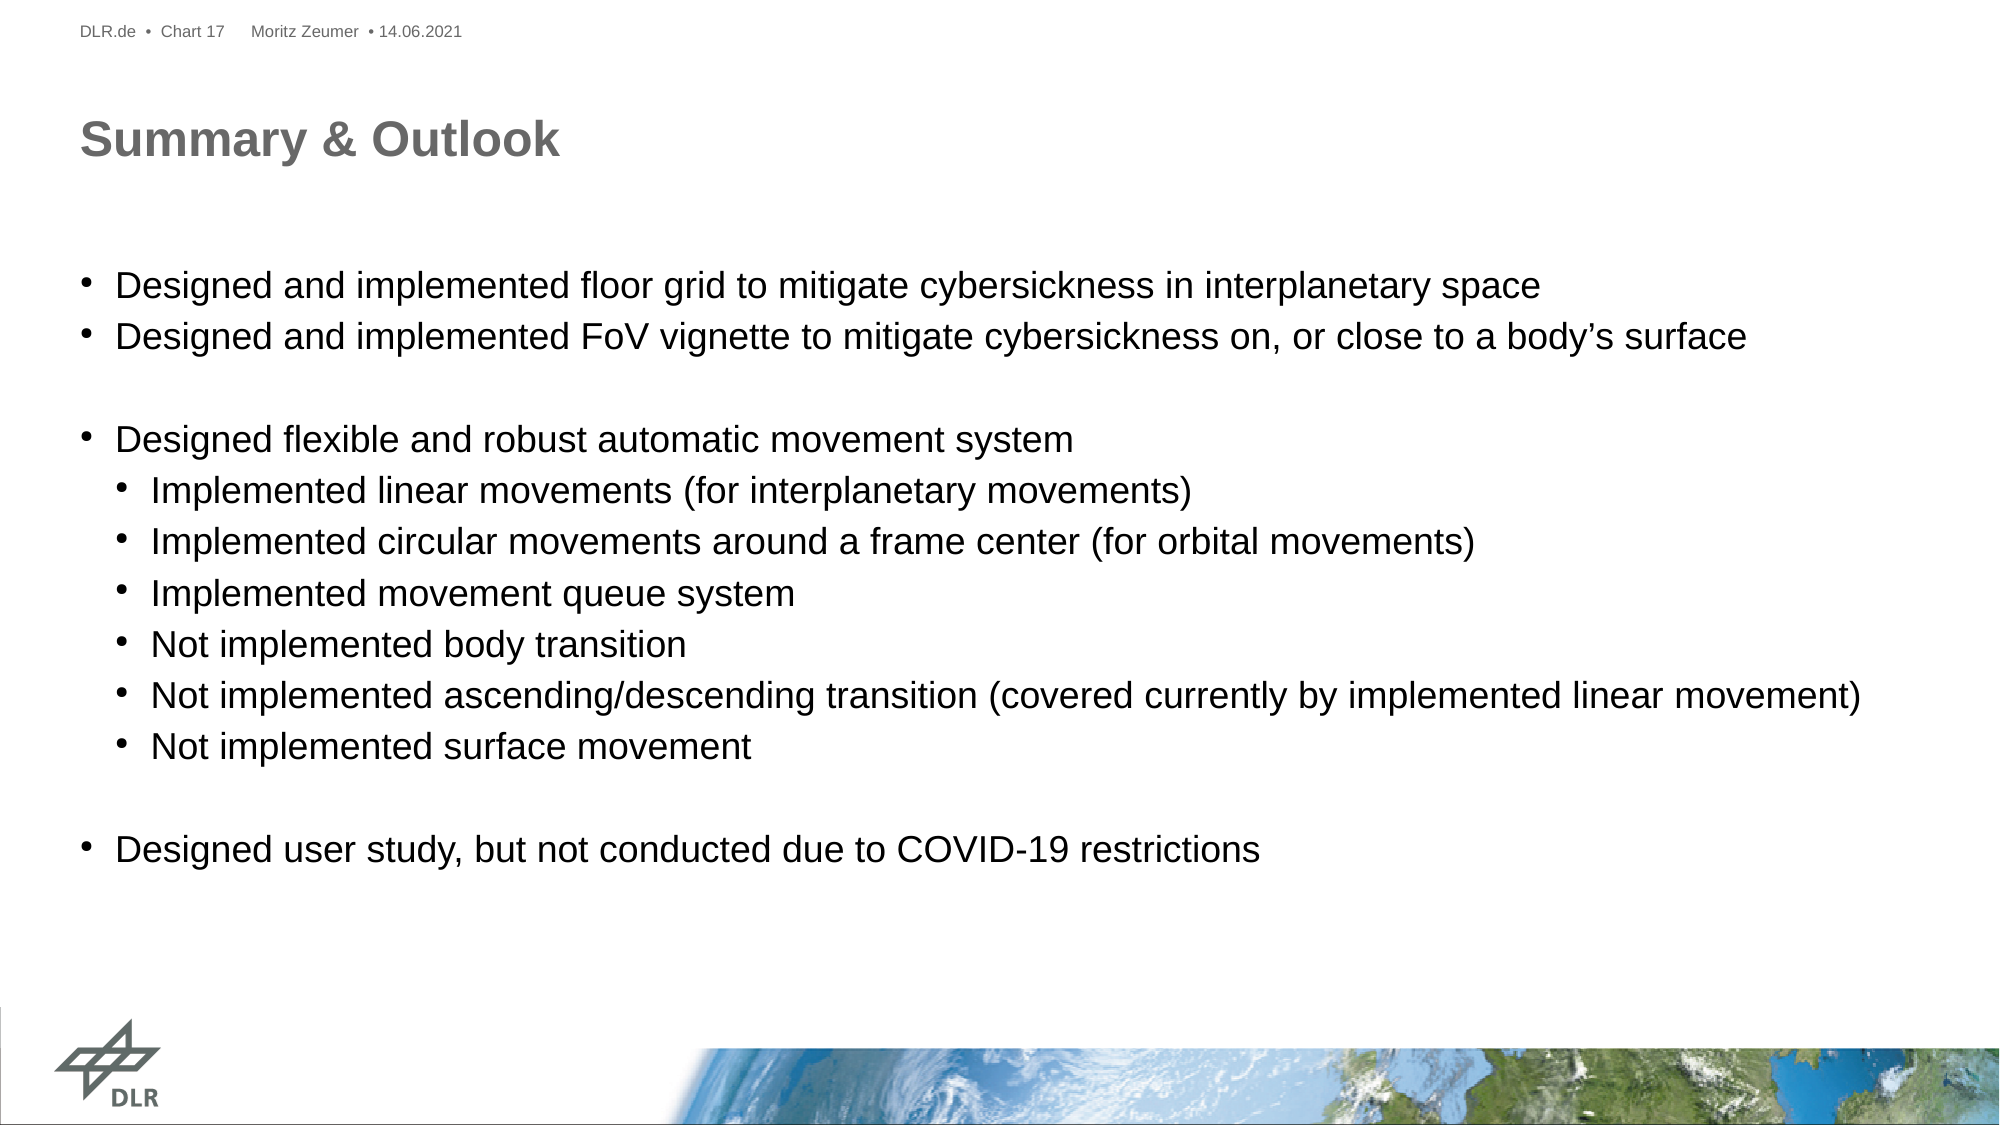

DLR.de • Chart
Moritz Zeumer  • 14.06.2021
Summary & Outlook
Designed and implemented floor grid to mitigate cybersickness in interplanetary space
Designed and implemented FoV vignette to mitigate cybersickness on, or close to a body’s surface
Designed flexible and robust automatic movement system
Implemented linear movements (for interplanetary movements)
Implemented circular movements around a frame center (for orbital movements)
Implemented movement queue system
Not implemented body transition
Not implemented ascending/descending transition (covered currently by implemented linear movement)
Not implemented surface movement
Designed user study, but not conducted due to COVID-19 restrictions